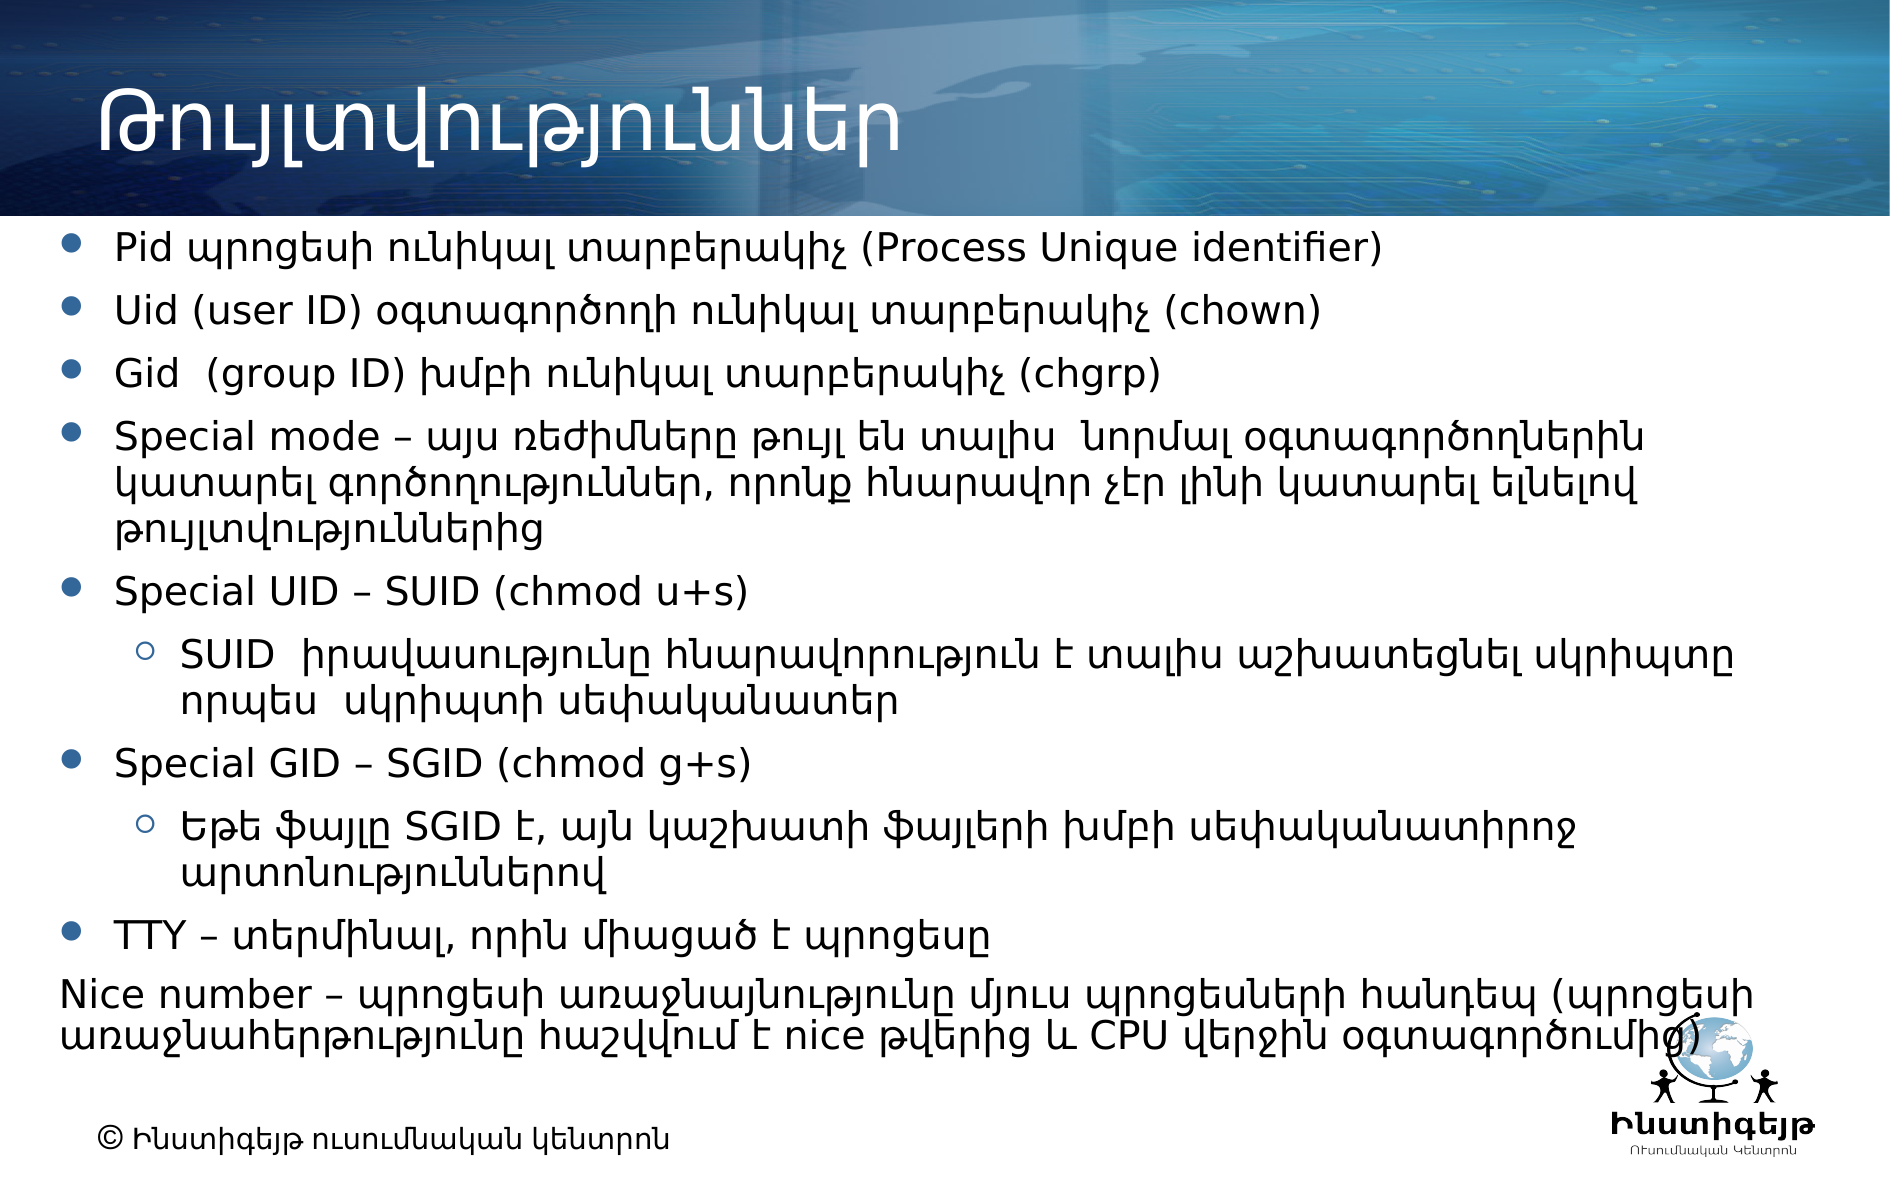

# Թույլտվություններ
Pid պրոցեսի ունիկալ տարբերակիչ (Process Unique identifier)
Uid (user ID) օգտագործողի ունիկալ տարբերակիչ (chown)
Gid (group ID) խմբի ունիկալ տարբերակիչ (chgrp)
Special mode – այս ռեժիմները թույլ են տալիս նորմալ օգտագործողներին կատարել գործողություններ, որոնք հնարավոր չէր լինի կատարել ելնելով թույլտվություններից
Special UID – SUID (chmod u+s)
SUID իրավասությունը հնարավորություն է տալիս աշխատեցնել սկրիպտը որպես սկրիպտի սեփականատեր
Special GID – SGID (chmod g+s)
Եթե ֆայլը SGID է, այն կաշխատի ֆայլերի խմբի սեփականատիրոջ արտոնություններով
TTY – տերմինալ, որին միացած է պրոցեսը
Nice number – պրոցեսի առաջնայնությունը մյուս պրոցեսների հանդեպ (պրոցեսի առաջնահերթությունը հաշվվում է nice թվերից և CPU վերջին օգտագործումից)